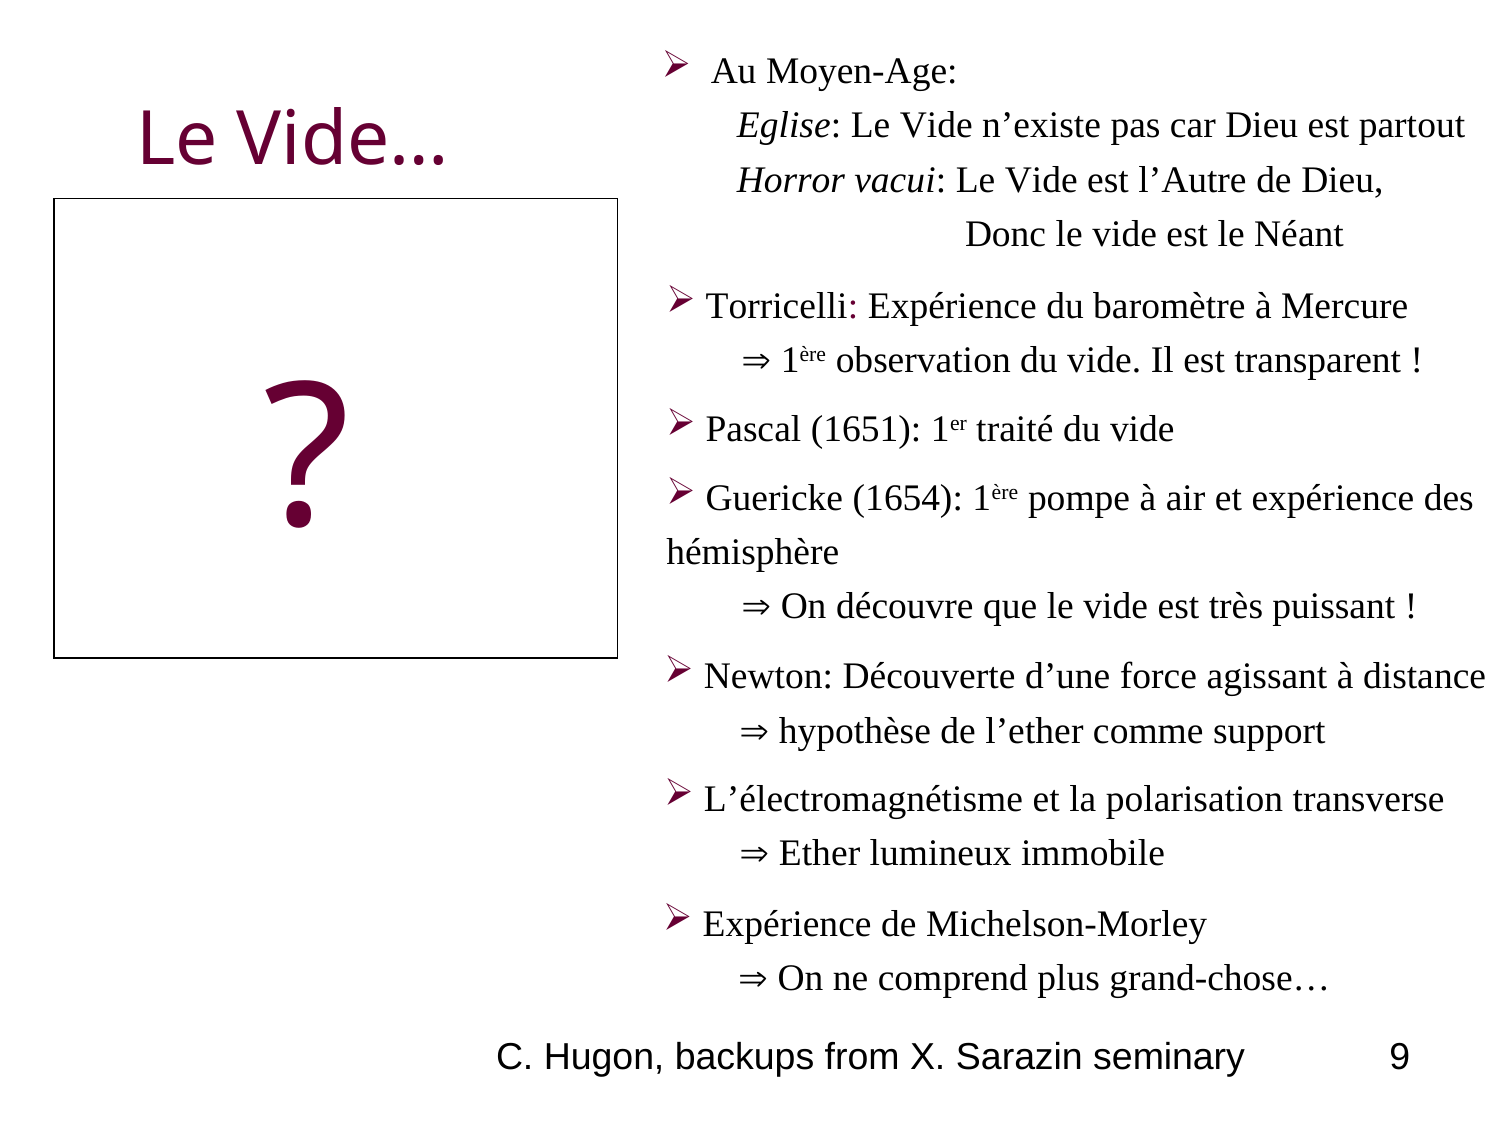

Au Moyen-Age:
Eglise: Le Vide n’existe pas car Dieu est partout
Horror vacui: Le Vide est l’Autre de Dieu,
 Donc le vide est le Néant
Le Vide…
 Torricelli: Expérience du baromètre à Mercure
 1ère observation du vide. Il est transparent !
 Pascal (1651): 1er traité du vide
 Guericke (1654): 1ère pompe à air et expérience des hémisphère
 On découvre que le vide est très puissant !
?
 Newton: Découverte d’une force agissant à distance
 hypothèse de l’ether comme support
 L’électromagnétisme et la polarisation transverse
 Ether lumineux immobile
 Expérience de Michelson-Morley
 On ne comprend plus grand-chose…
C. Hugon, backups from X. Sarazin seminary
9